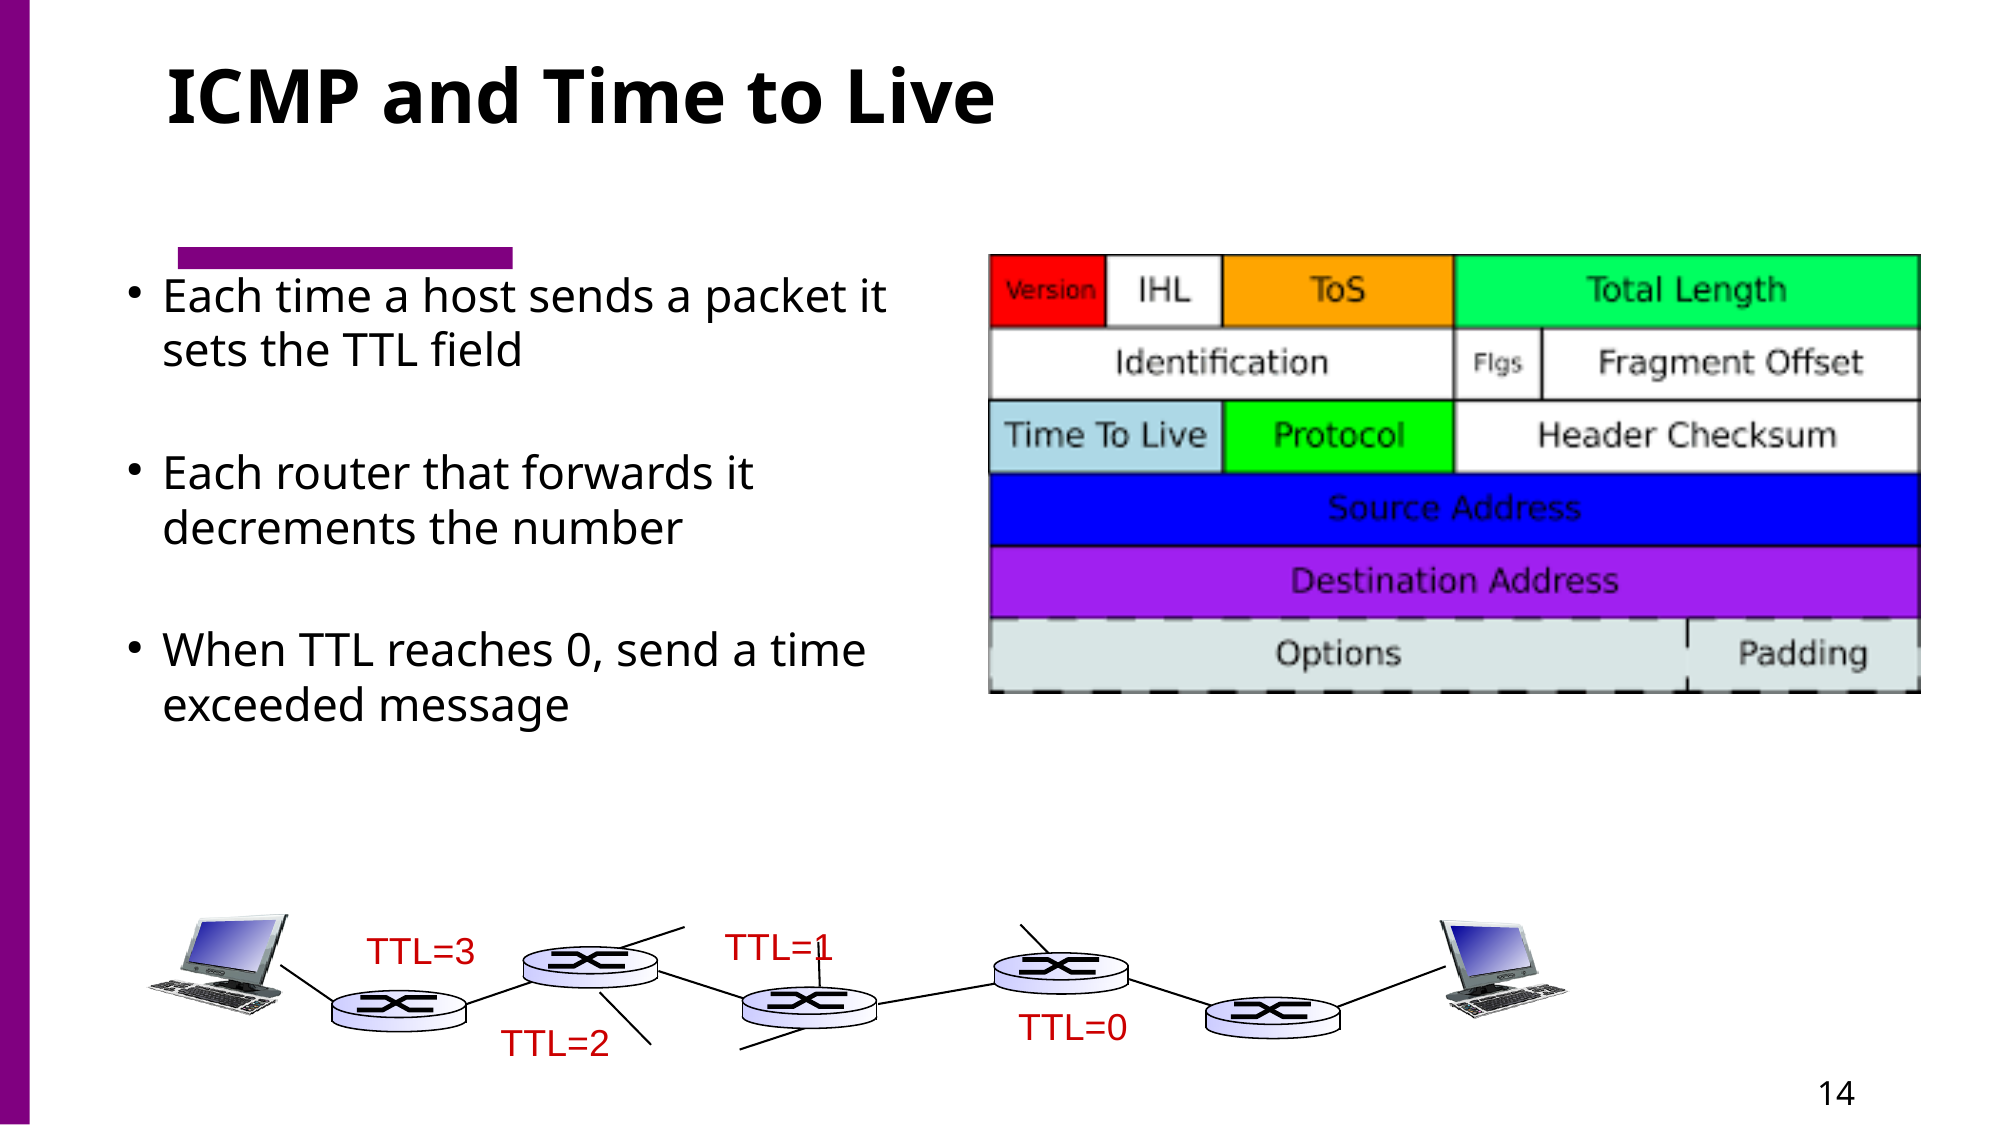

# ICMP and Time to Live
Each time a host sends a packet it sets the TTL field
Each router that forwards it decrements the number
When TTL reaches 0, send a time exceeded message
TTL=1
TTL=3
TTL=0
TTL=2